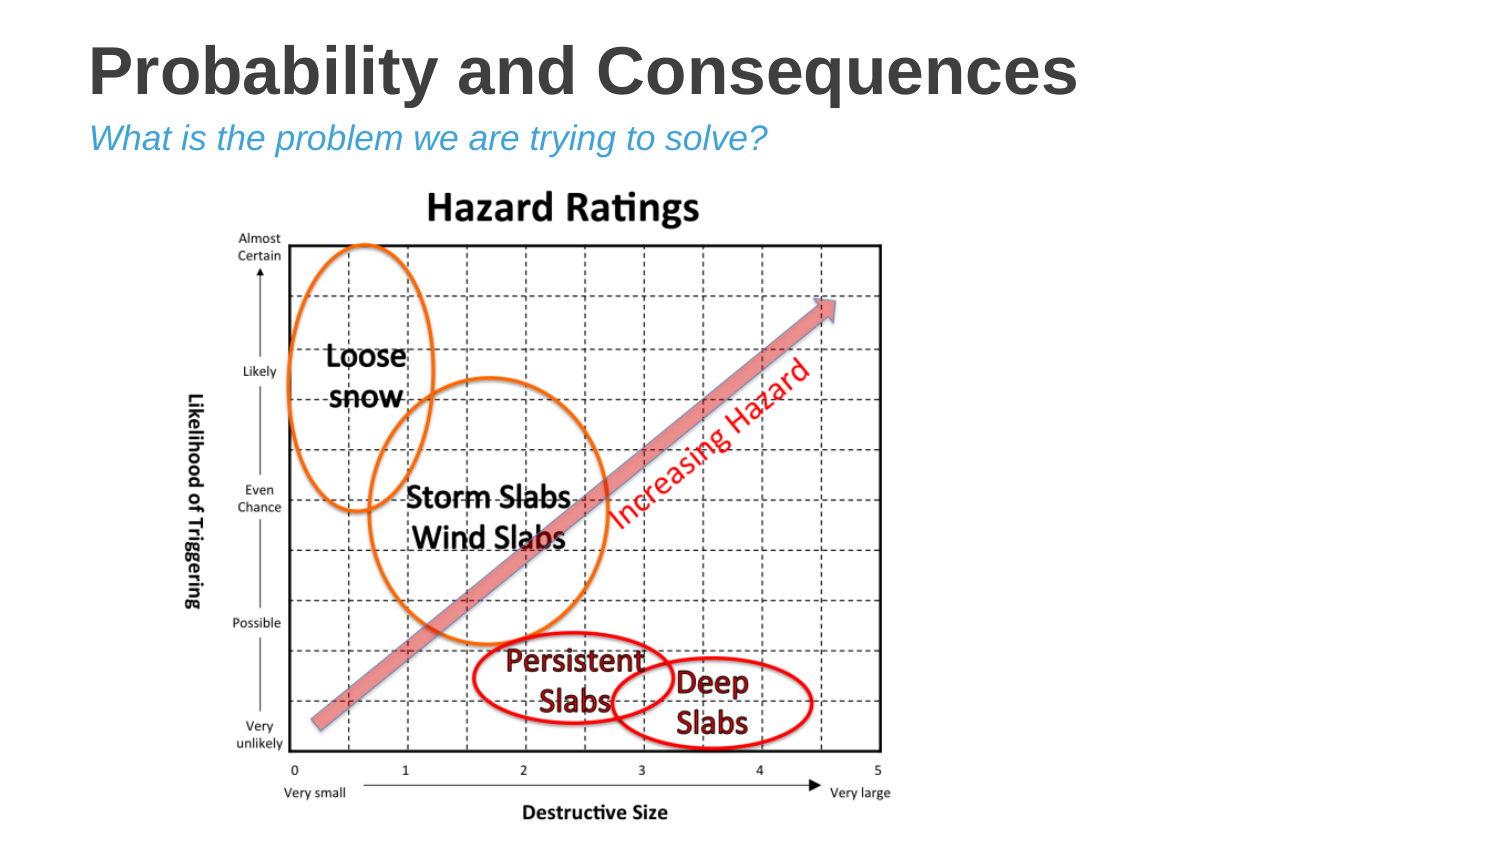

# Probability and Consequences
What is the problem we are trying to solve?